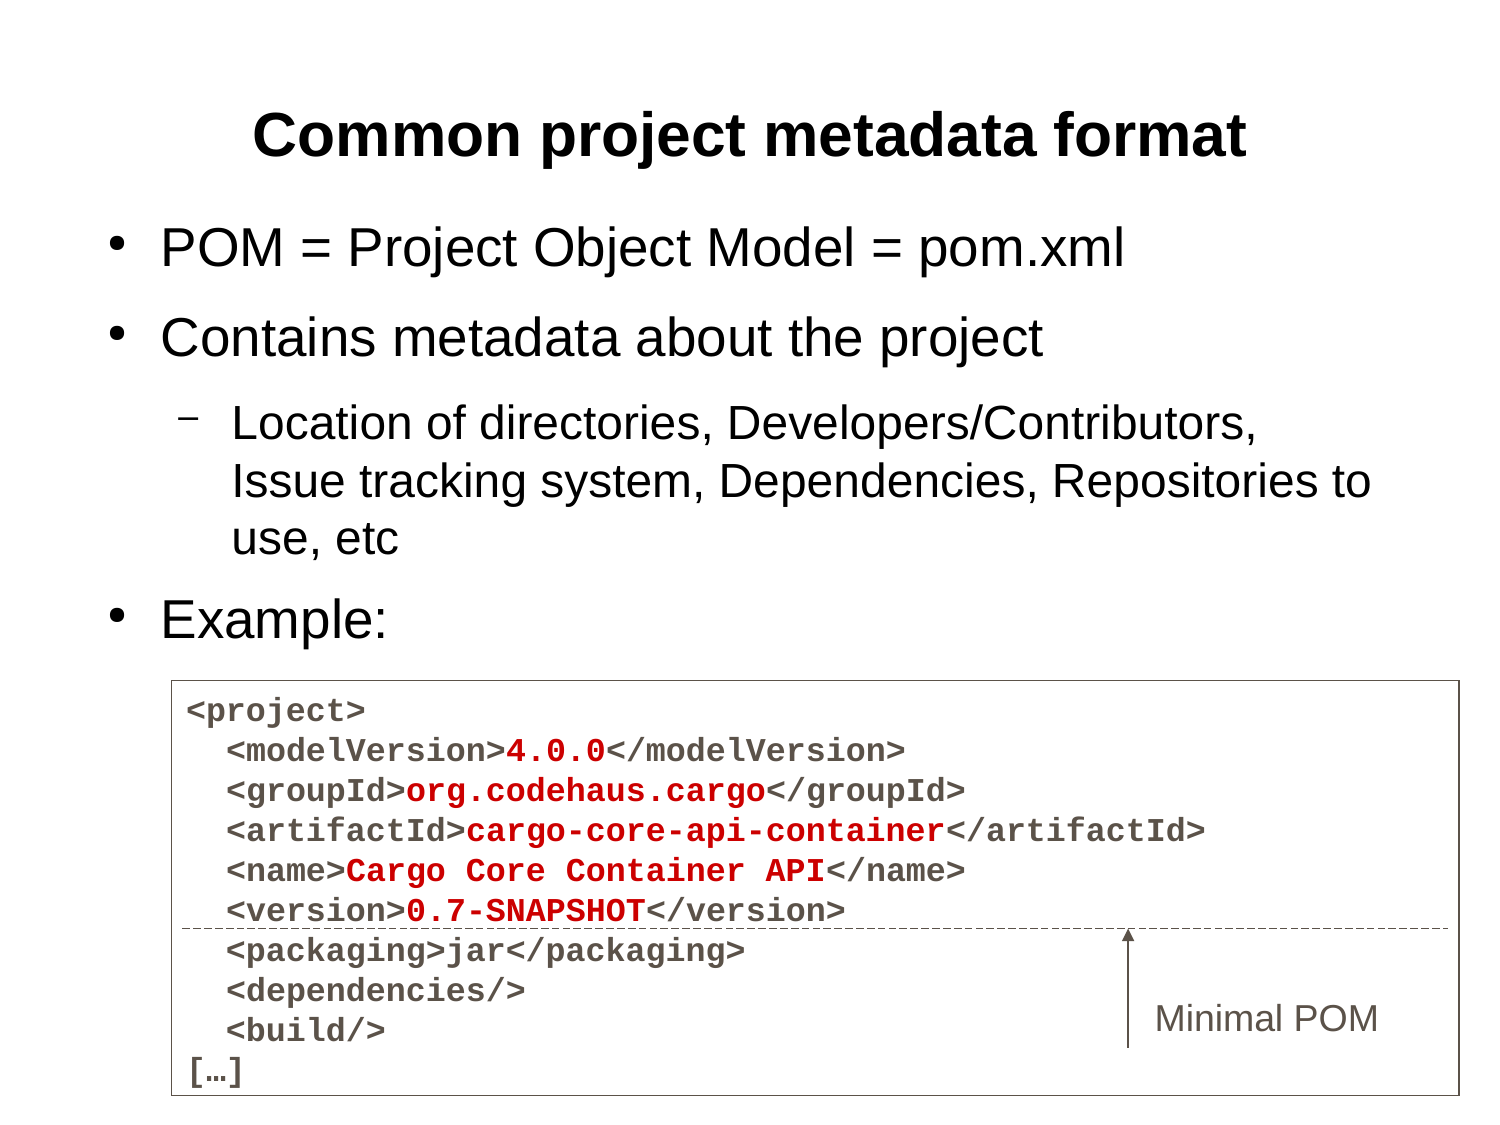

# Common project metadata format
POM = Project Object Model = pom.xml
Contains metadata about the project
Location of directories, Developers/Contributors, Issue tracking system, Dependencies, Repositories to use, etc
Example:
<project>
 <modelVersion>4.0.0</modelVersion>
 <groupId>org.codehaus.cargo</groupId>
 <artifactId>cargo-core-api-container</artifactId>
 <name>Cargo Core Container API</name>
 <version>0.7-SNAPSHOT</version>
 <packaging>jar</packaging>
 <dependencies/>
 <build/>
[…]
Minimal POM